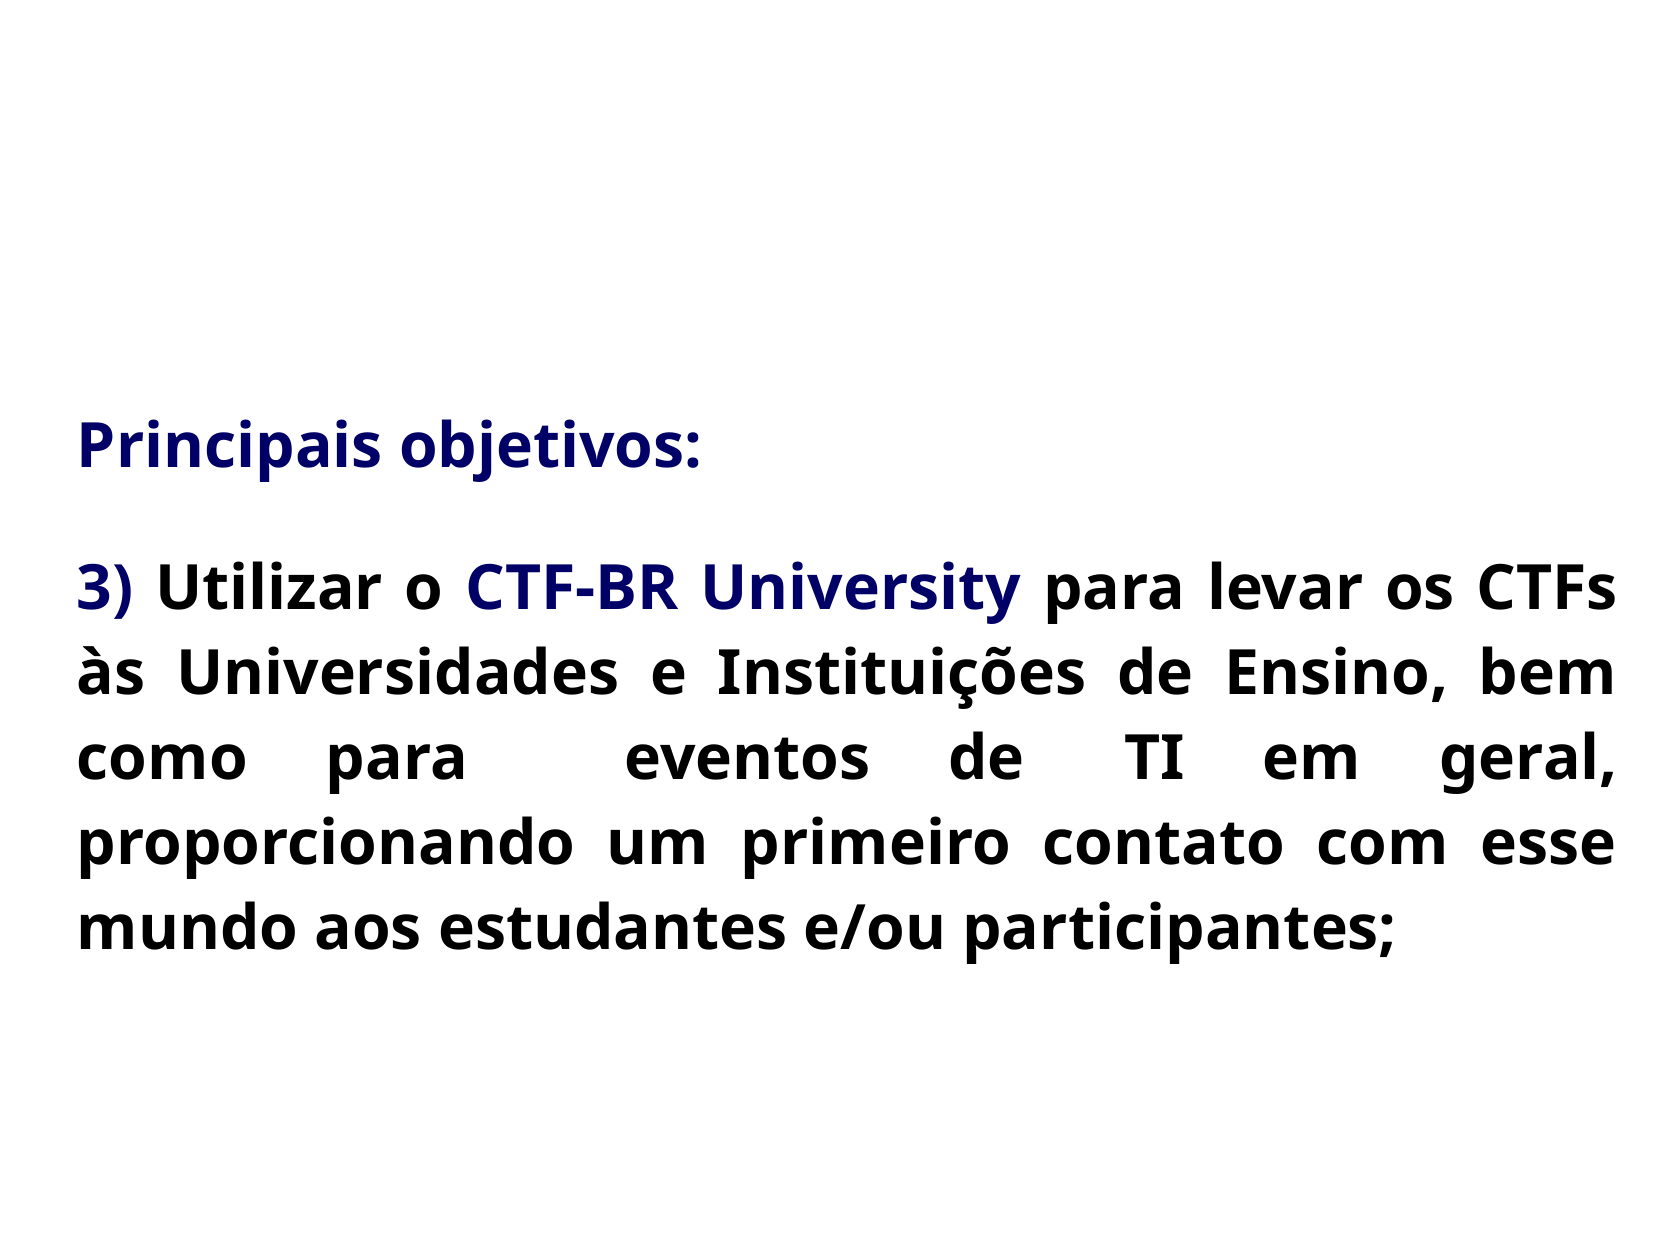

# Principais objetivos:
3) Utilizar o CTF-BR University para levar os CTFs às Universidades e Instituições de Ensino, bem como para eventos de 	TI em geral, proporcionando um primeiro contato com esse mundo aos estudantes e/ou participantes;